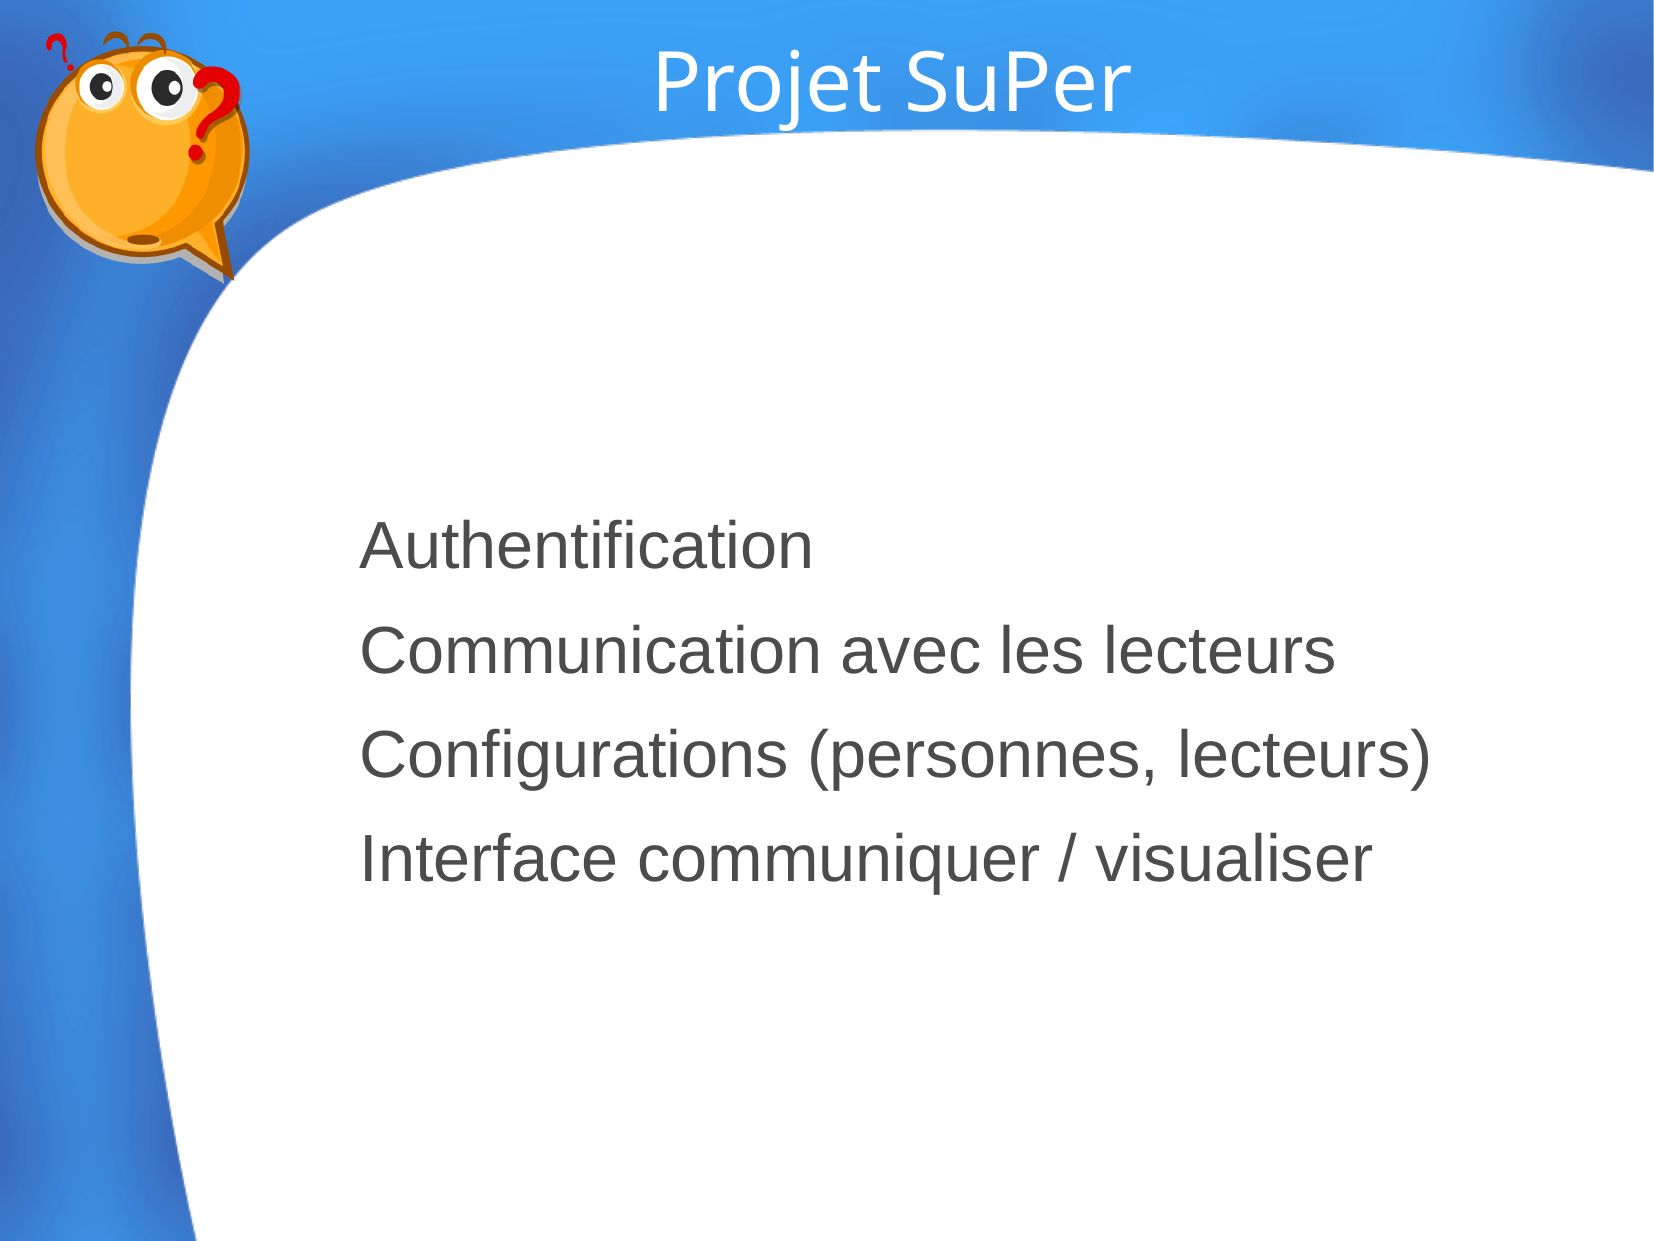

Projet SuPer
# Mes tâches
 Authentification
 Communication avec les lecteurs
 Configurations (personnes, lecteurs)
 Interface communiquer / visualiser